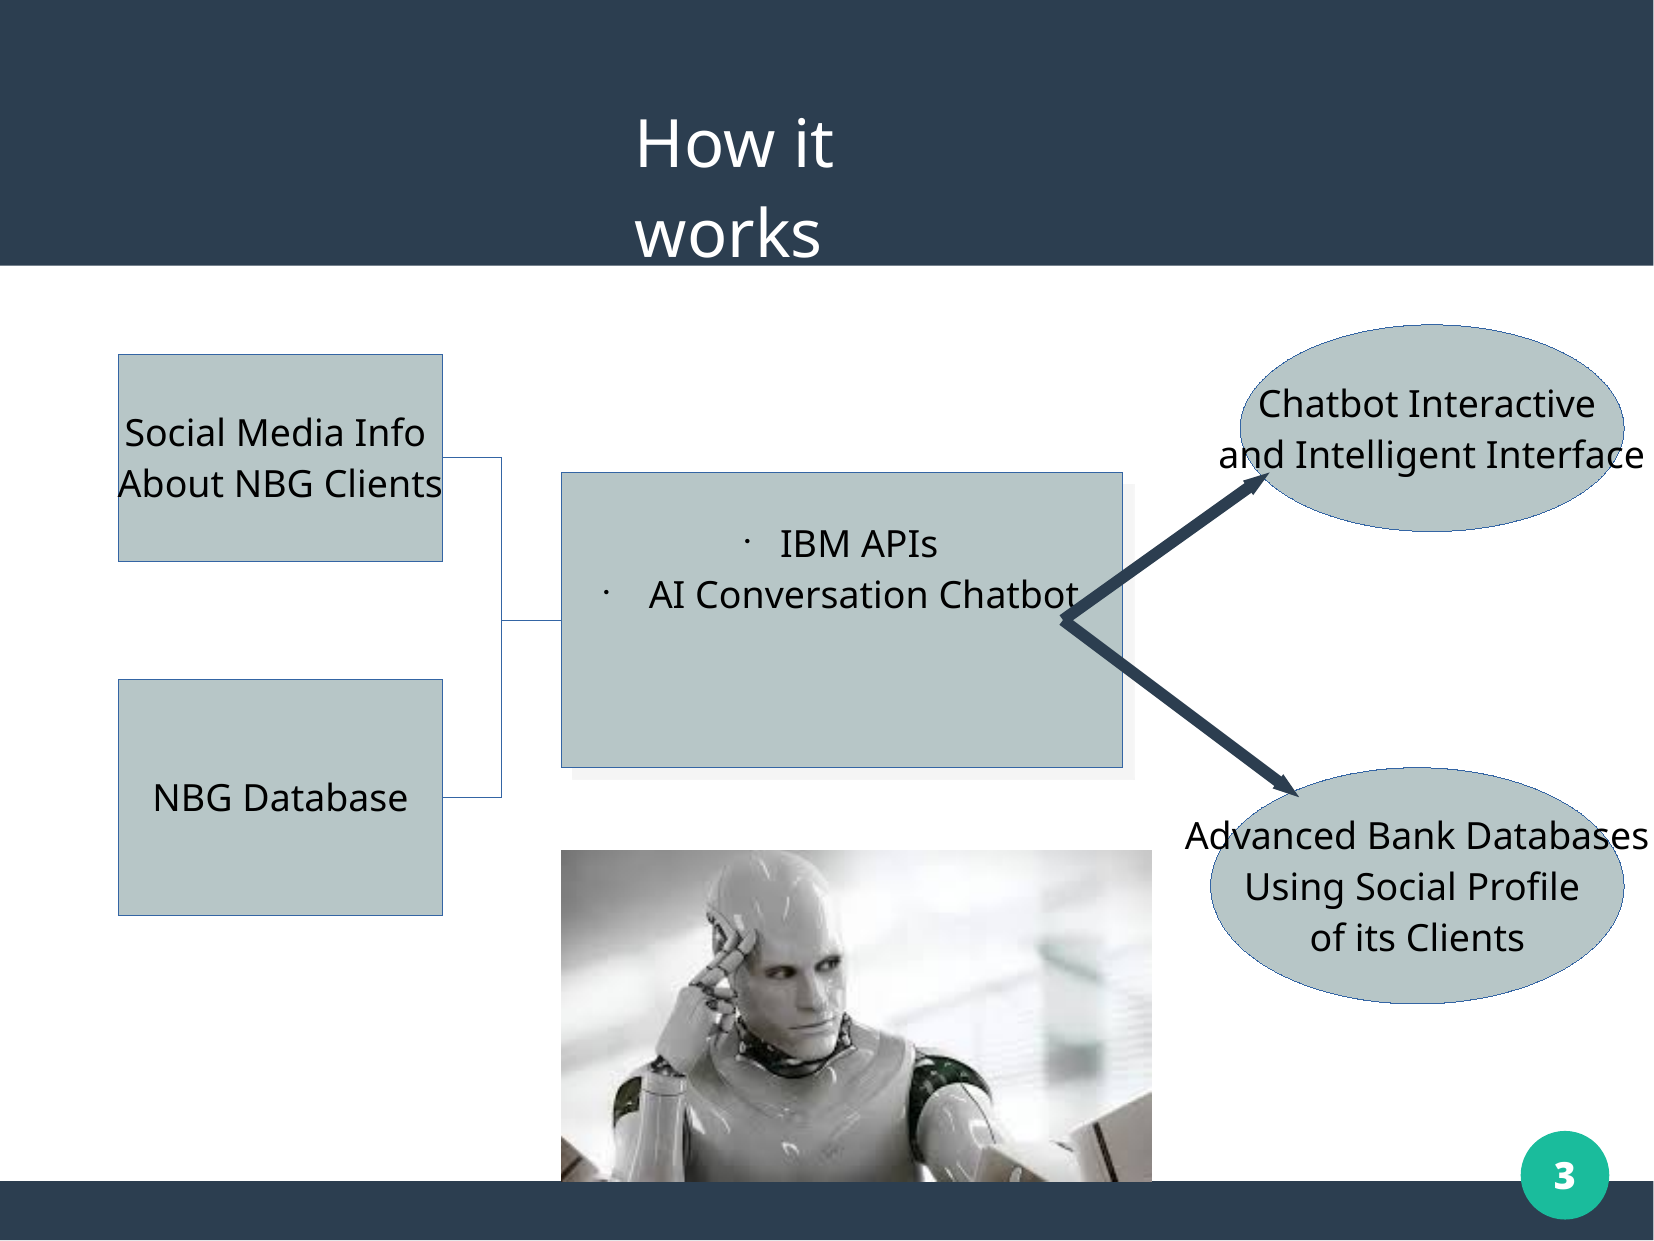

How it works
Chatbot Interactive
and Intelligent Interface
Social Media Info
About NBG Clients
IBM APIs
 AI Conversation Chatbot
NBG Database
Advanced Bank Databases
Using Social Profile
of its Clients
3